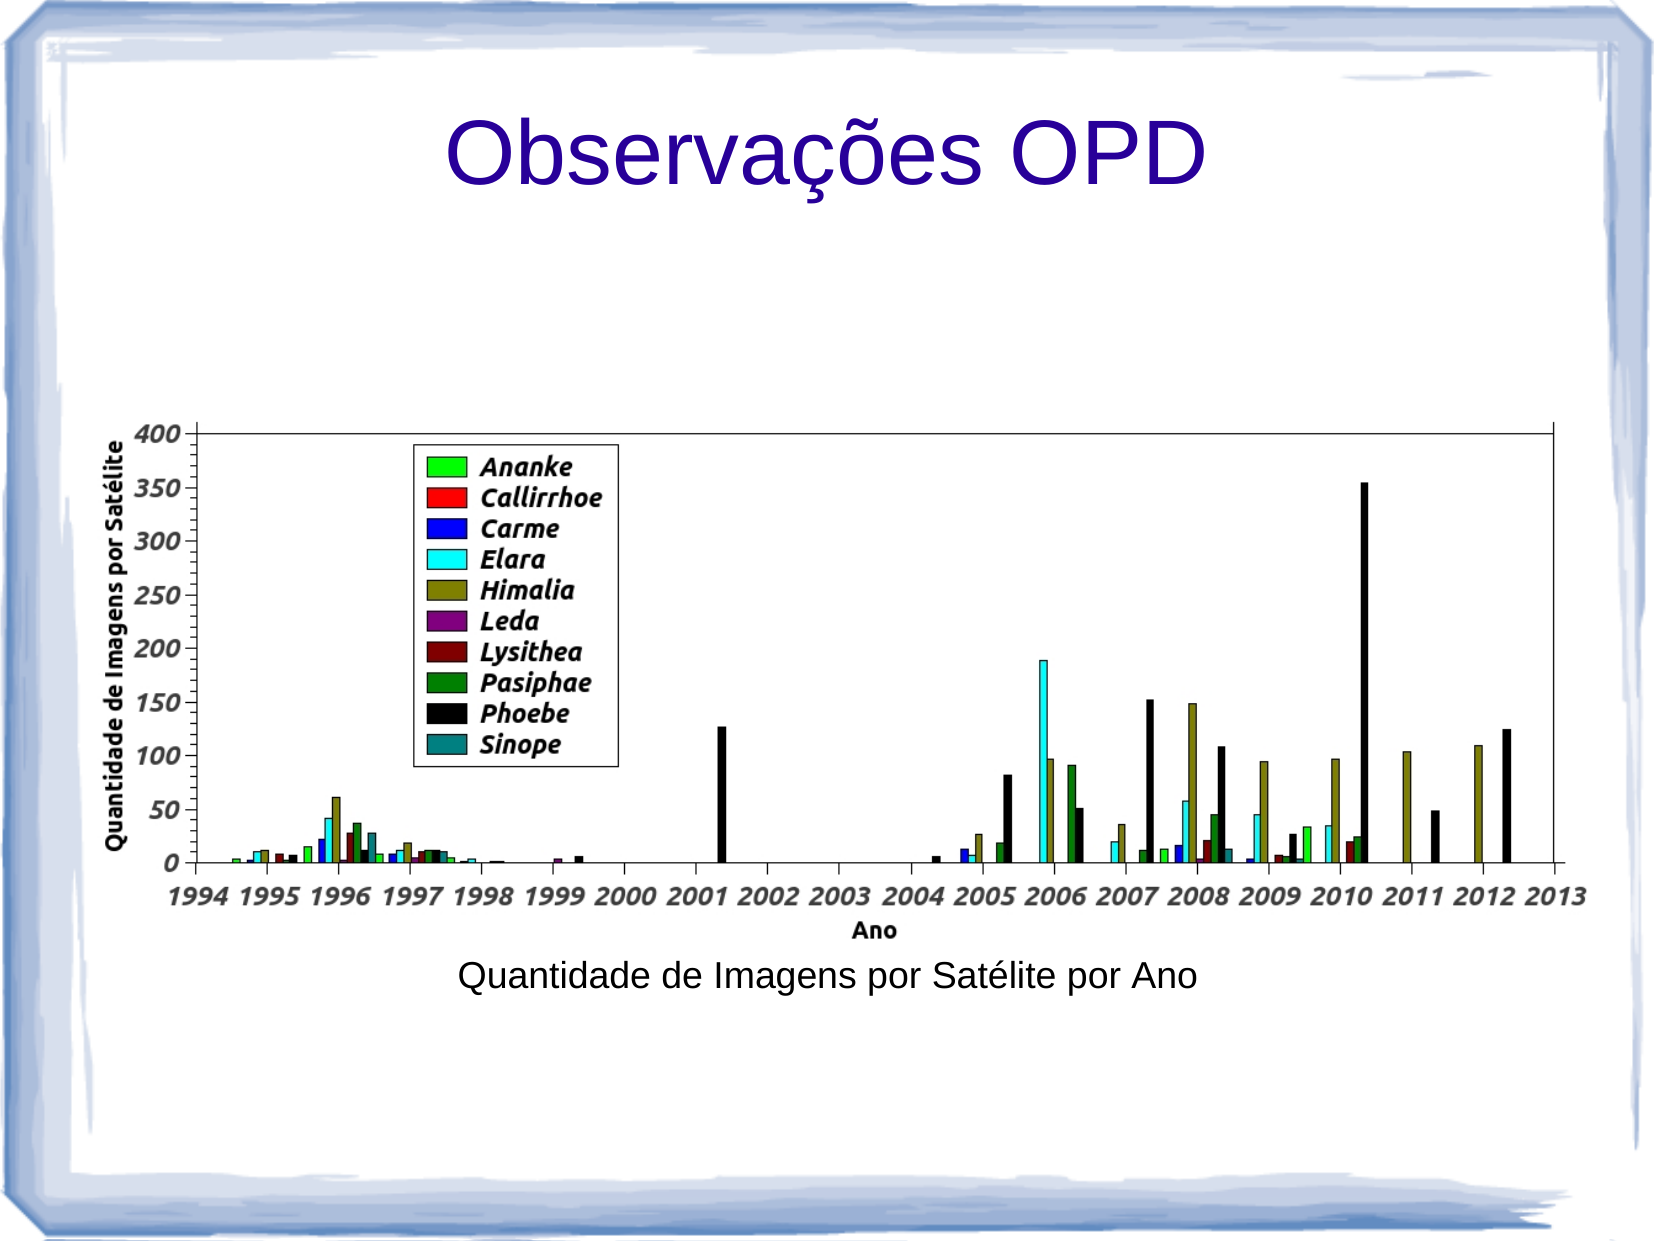

# Observações OPD
Quantidade de Imagens por Satélite por Ano